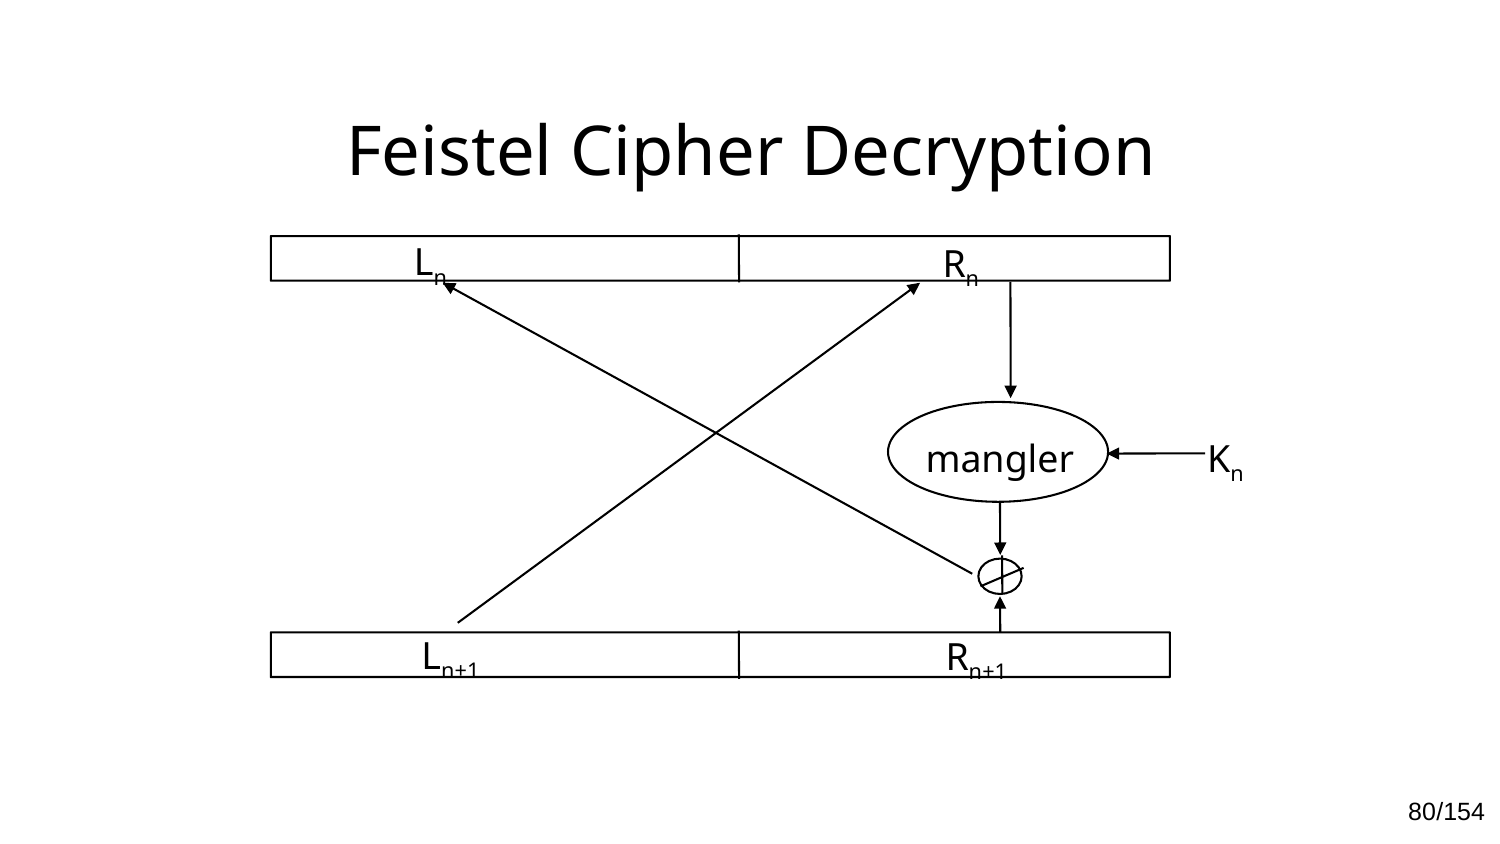

# Feistel Cipher Decryption
Ln
Rn
mangler
Kn
Ln+1
Rn+1